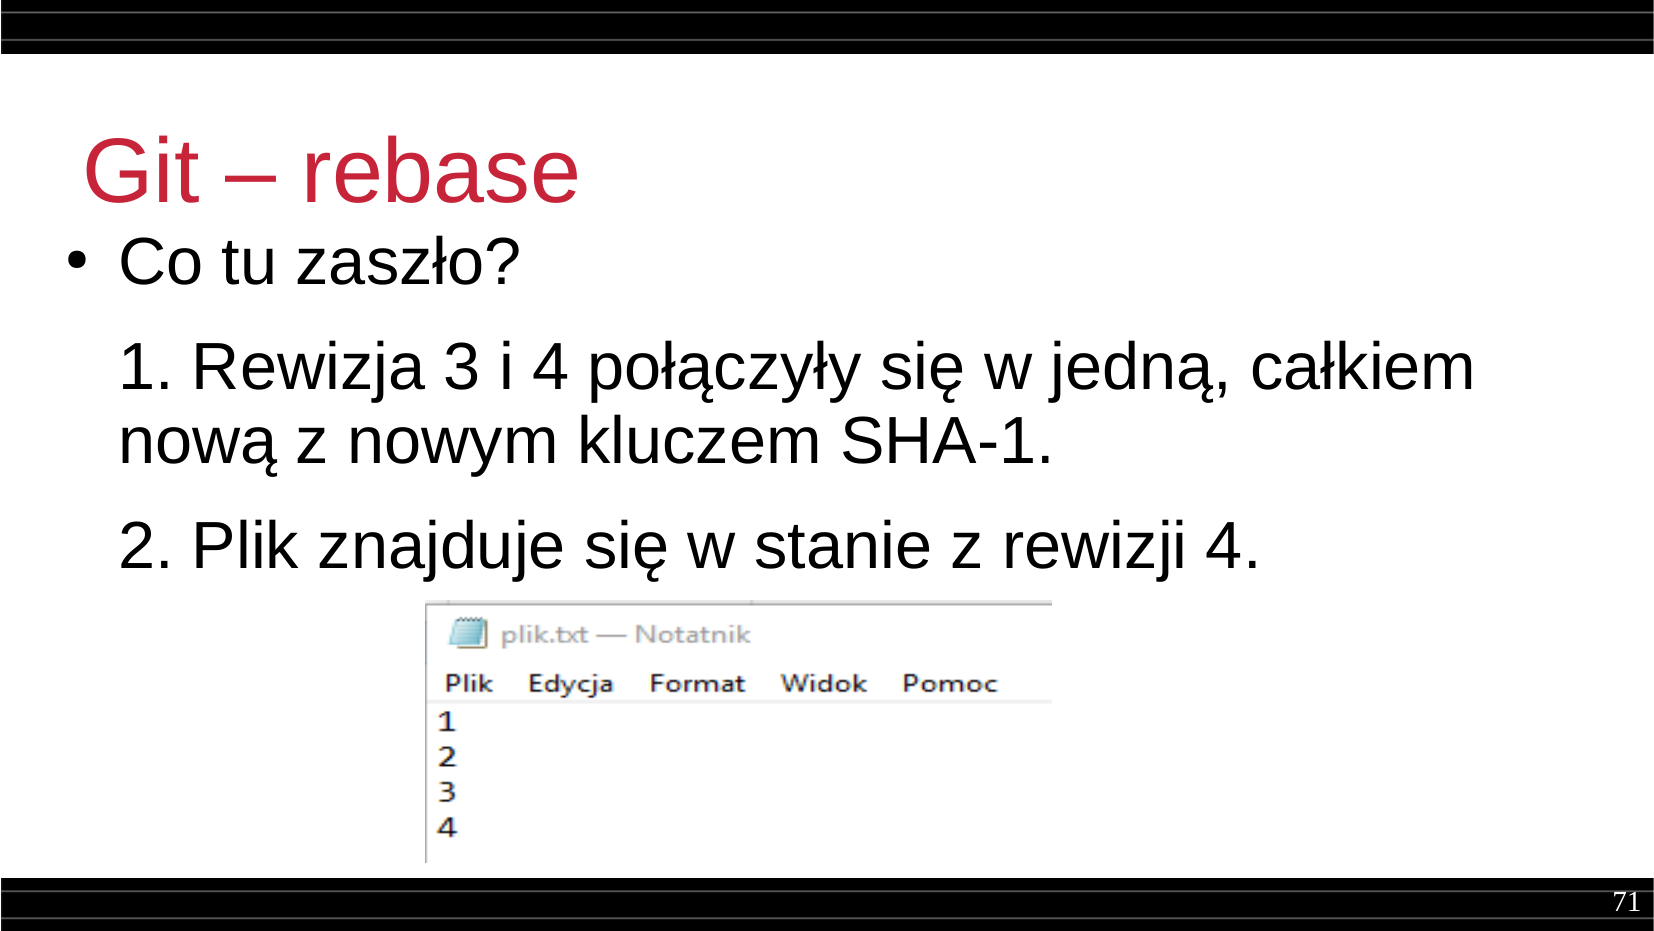

# Git – rebase
Co tu zaszło?
1. Rewizja 3 i 4 połączyły się w jedną, całkiem nową z nowym kluczem SHA-1.
2. Plik znajduje się w stanie z rewizji 4.